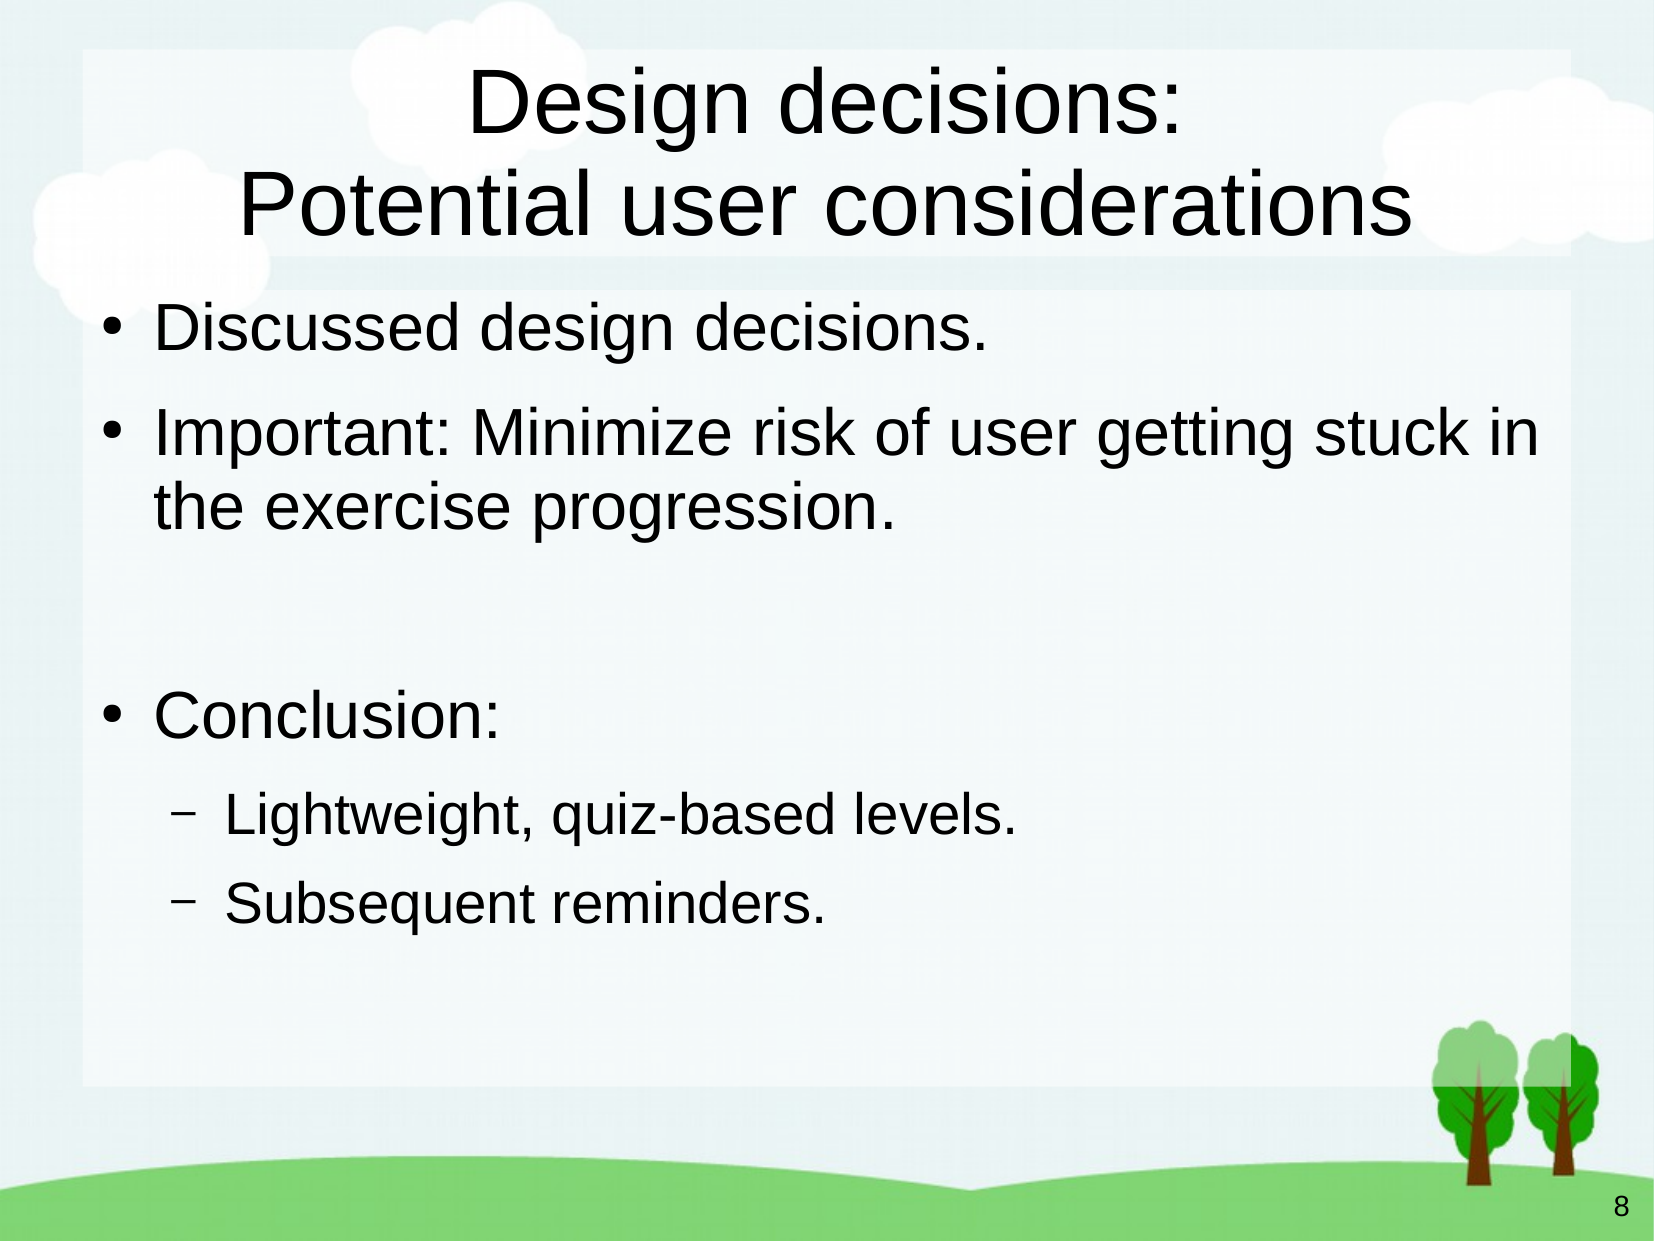

# Design decisions: Potential user considerations
Discussed design decisions.
Important: Minimize risk of user getting stuck in the exercise progression.
Conclusion:
Lightweight, quiz-based levels.
Subsequent reminders.
8